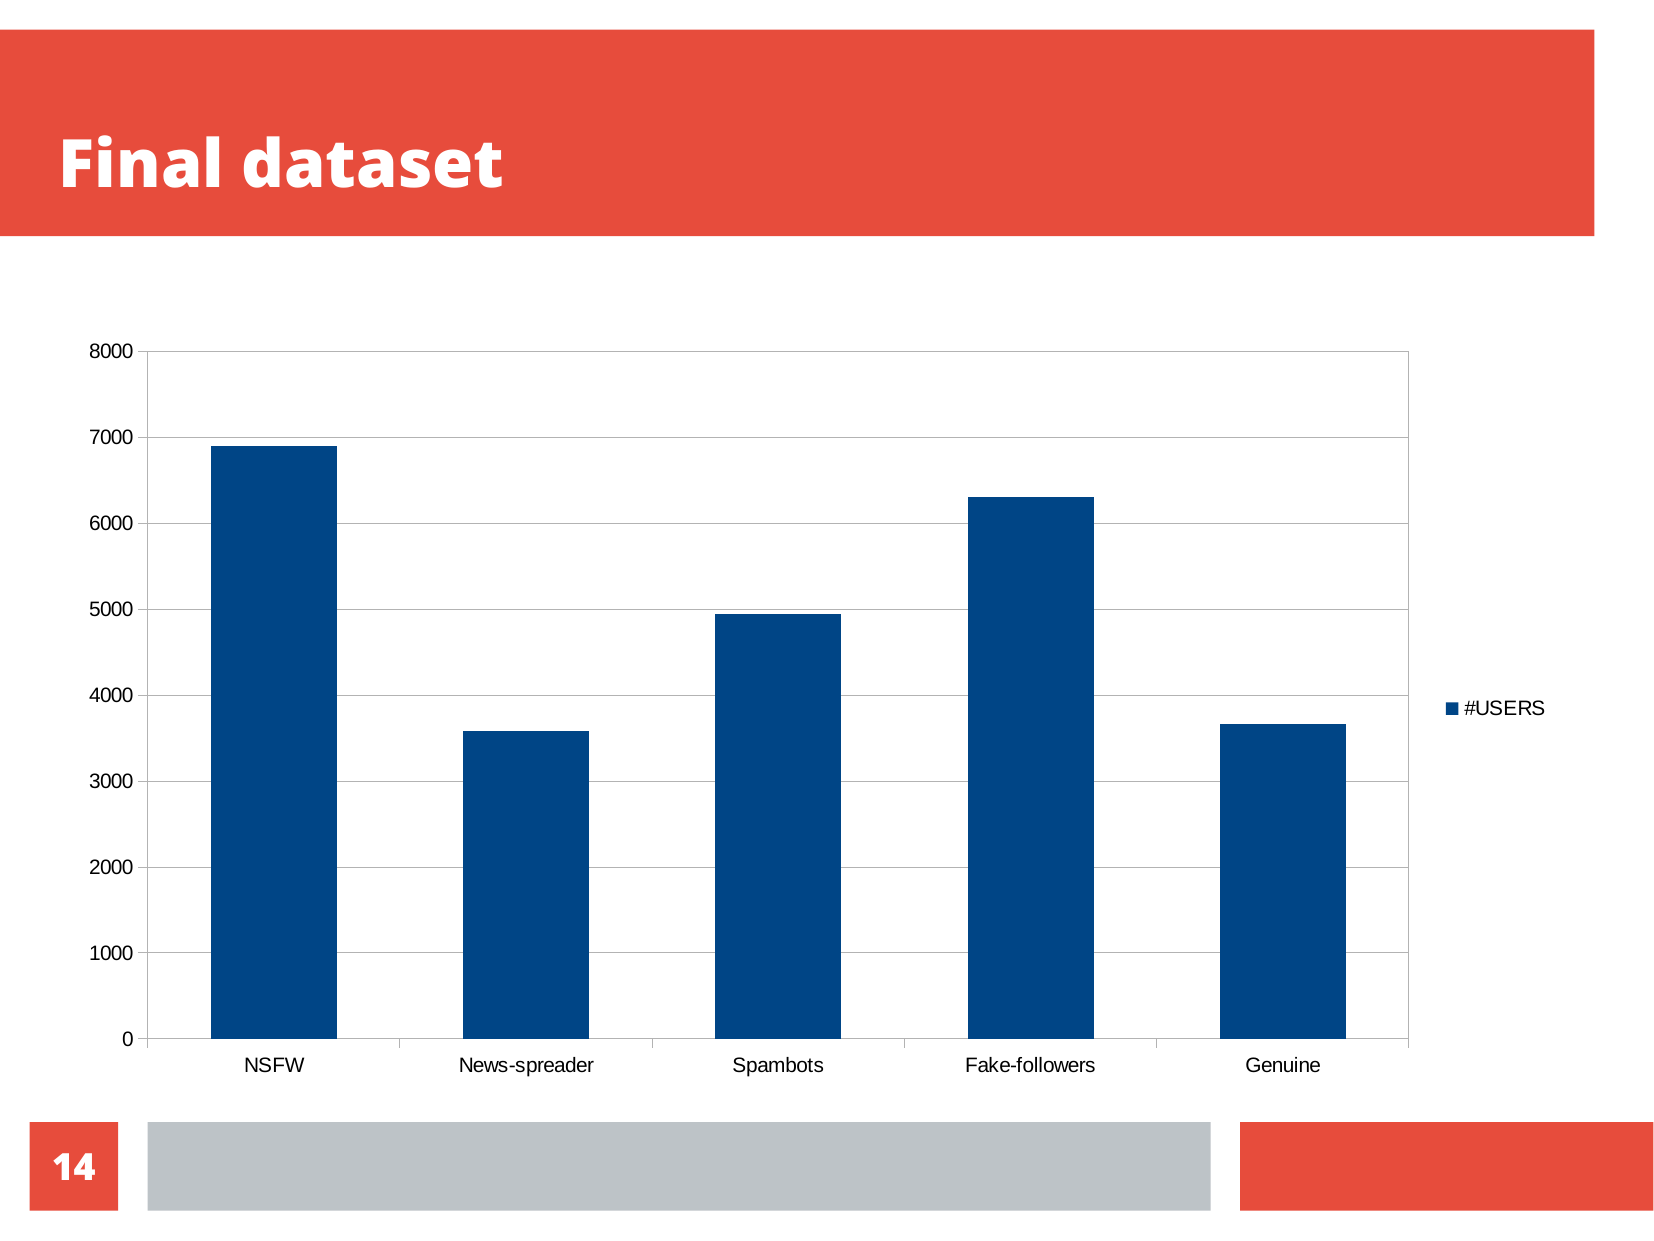

# Final dataset
### Chart
| Category | #USERS |
|---|---|
| NSFW | 6903.0 |
| News-spreader | 3590.0 |
| Spambots | 4943.0 |
| Fake-followers | 6307.0 |
| Genuine | 3661.0 |14